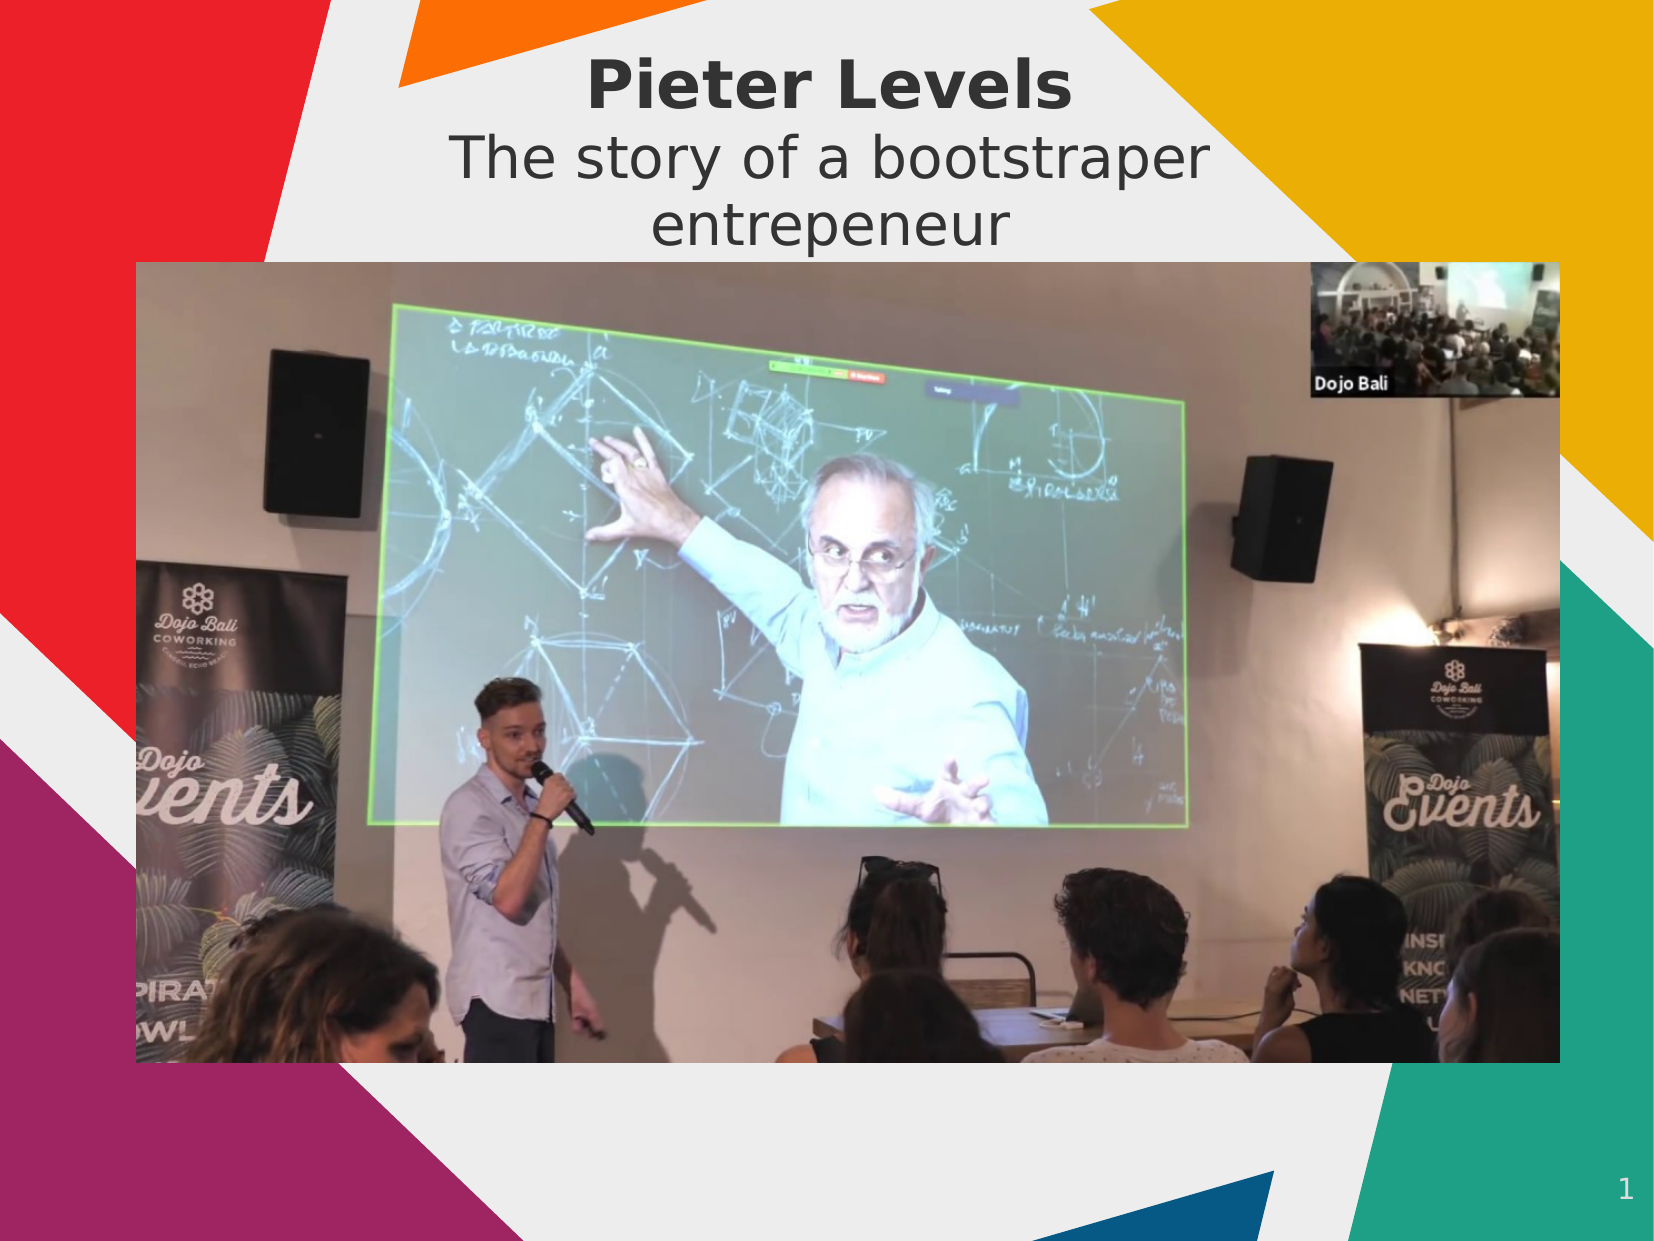

# Pieter Levels The story of a bootstraper entrepeneur
1